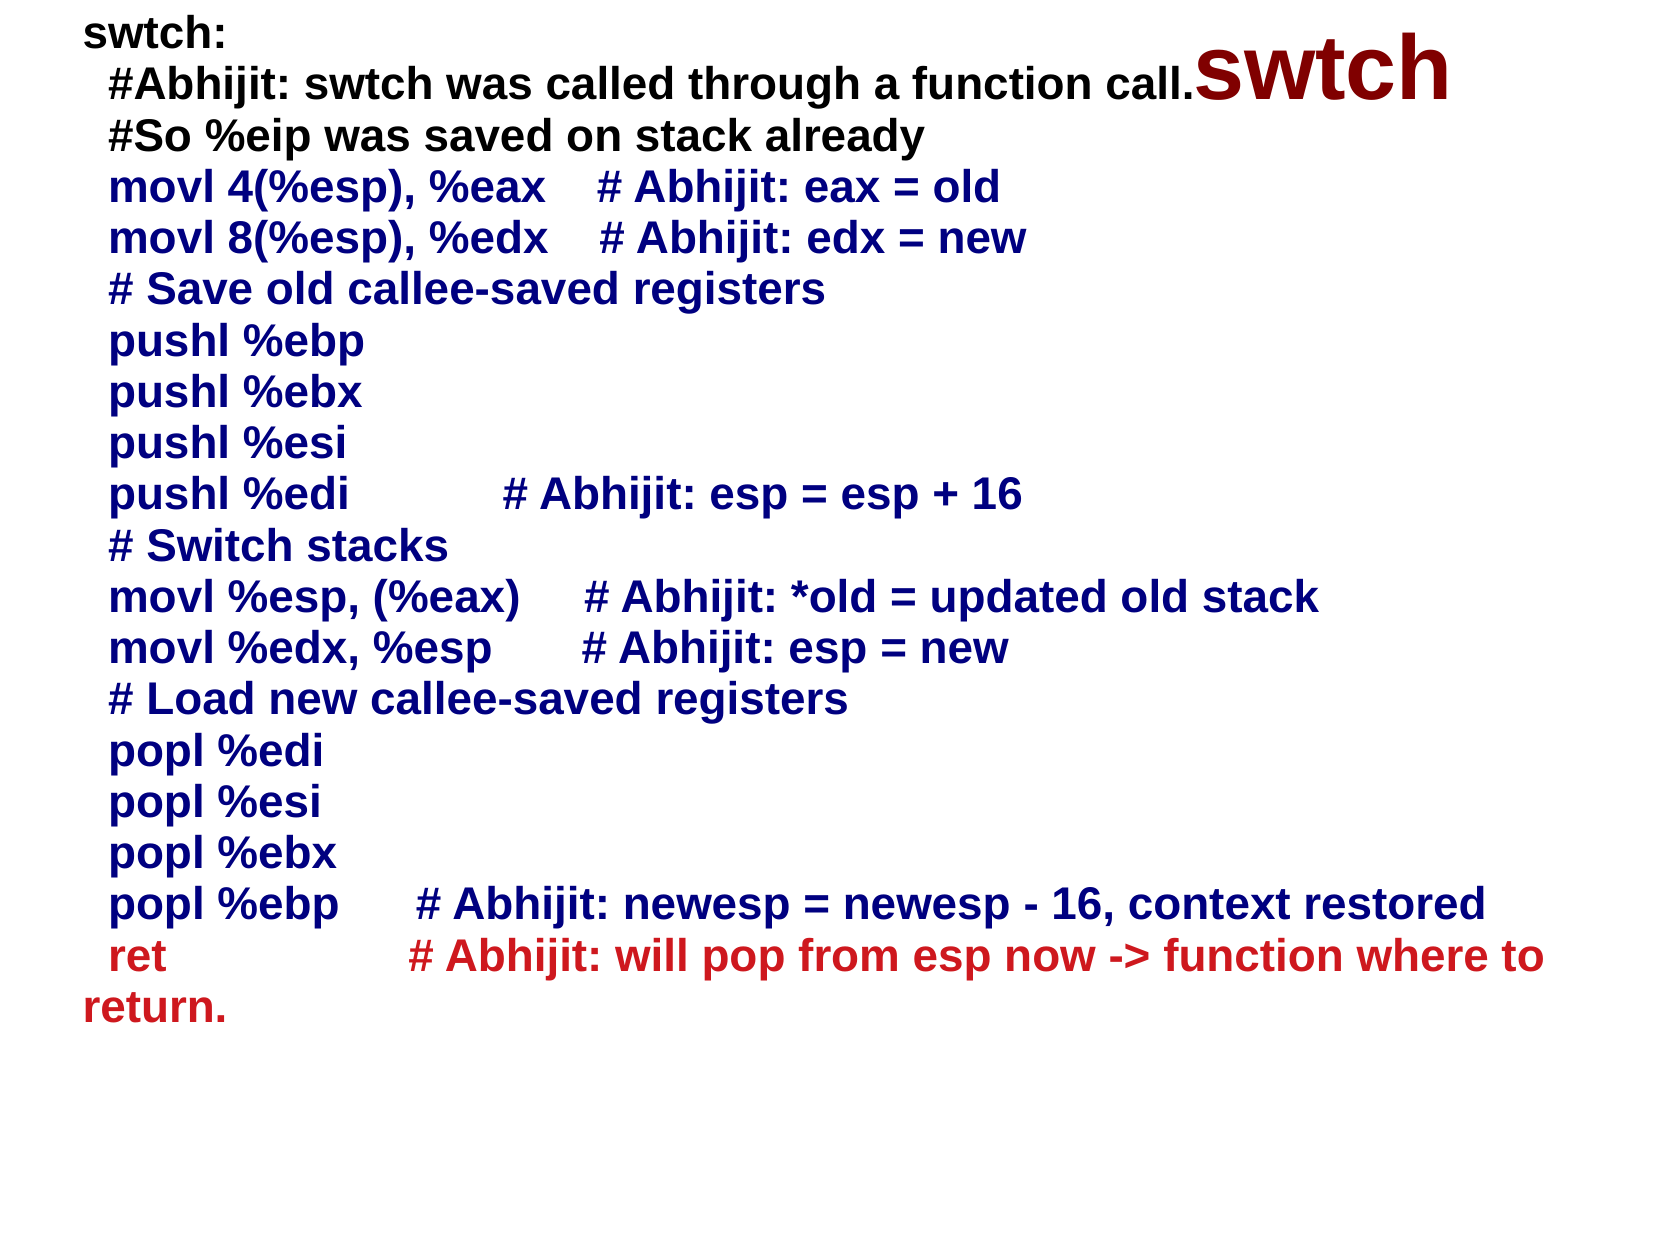

# swtch
swtch:
 #Abhijit: swtch was called through a function call.
 #So %eip was saved on stack already
 movl 4(%esp), %eax # Abhijit: eax = old
 movl 8(%esp), %edx # Abhijit: edx = new
 # Save old callee-saved registers
 pushl %ebp
 pushl %ebx
 pushl %esi
 pushl %edi # Abhijit: esp = esp + 16
 # Switch stacks
 movl %esp, (%eax) # Abhijit: *old = updated old stack
 movl %edx, %esp # Abhijit: esp = new
 # Load new callee-saved registers
 popl %edi
 popl %esi
 popl %ebx
 popl %ebp # Abhijit: newesp = newesp - 16, context restored
 ret # Abhijit: will pop from esp now -> function where to return.